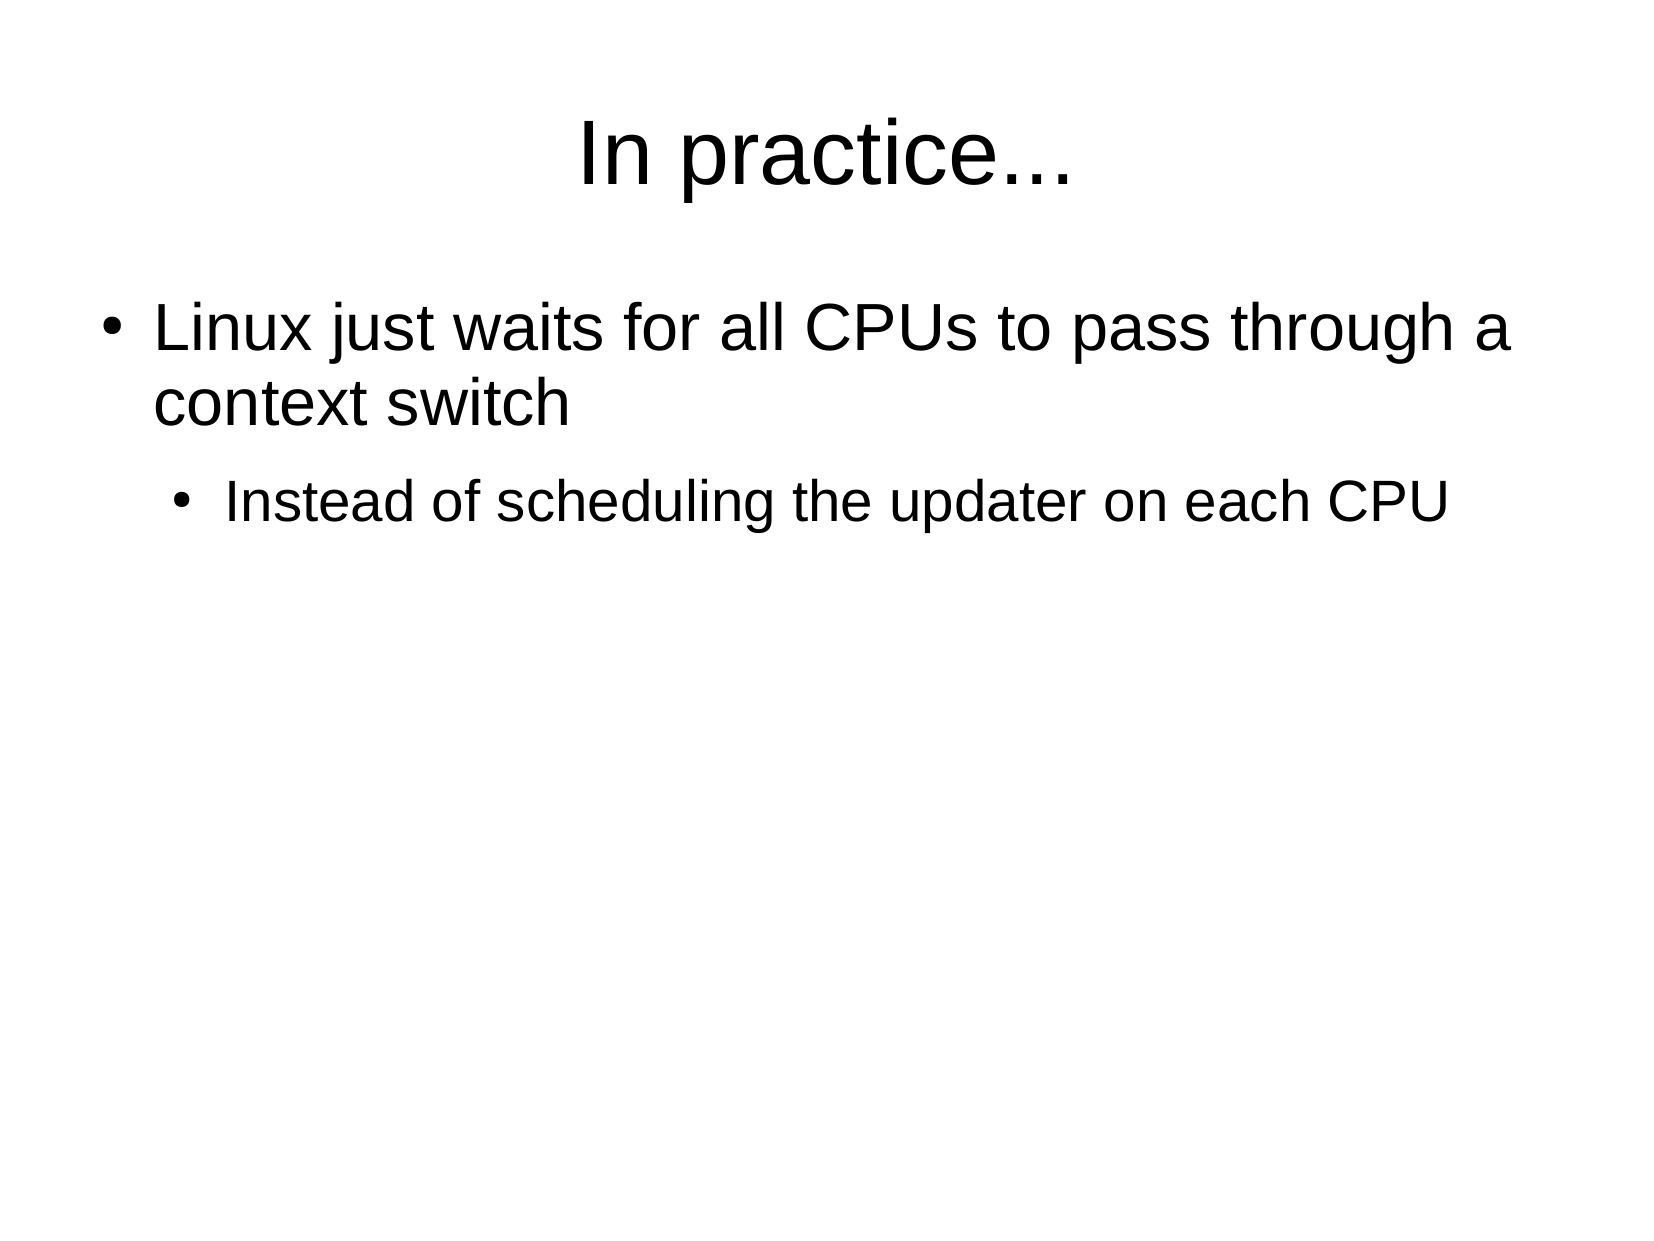

# In practice...
Linux just waits for all CPUs to pass through a context switch
Instead of scheduling the updater on each CPU